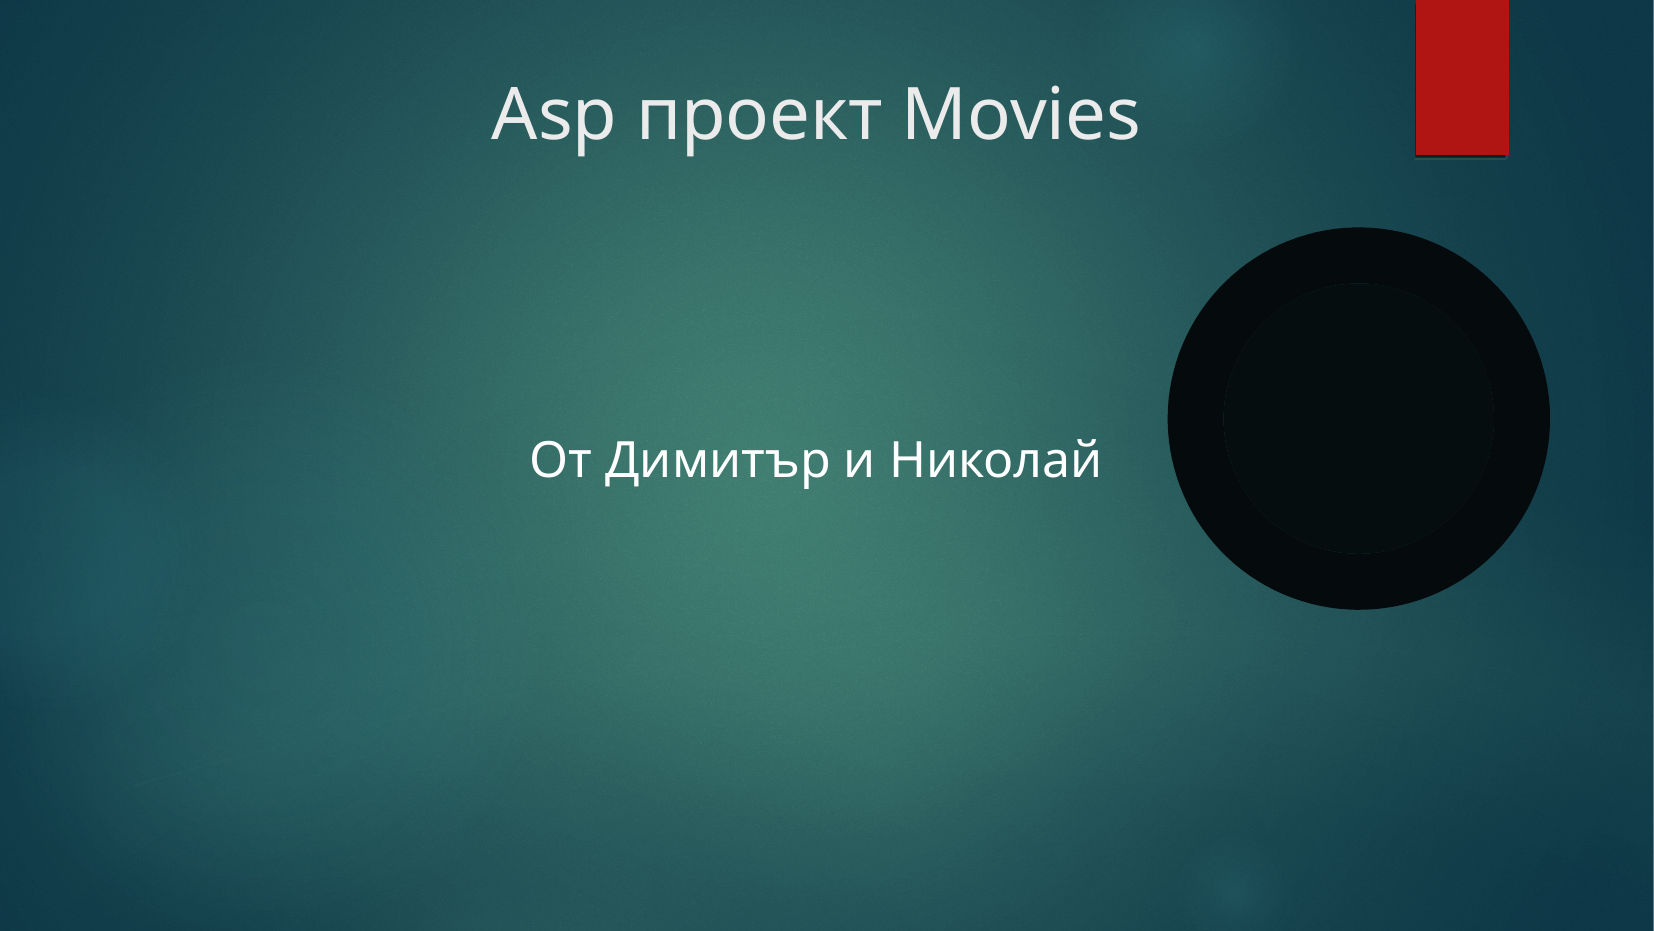

# Asp проект Movies
От Димитър и Николай